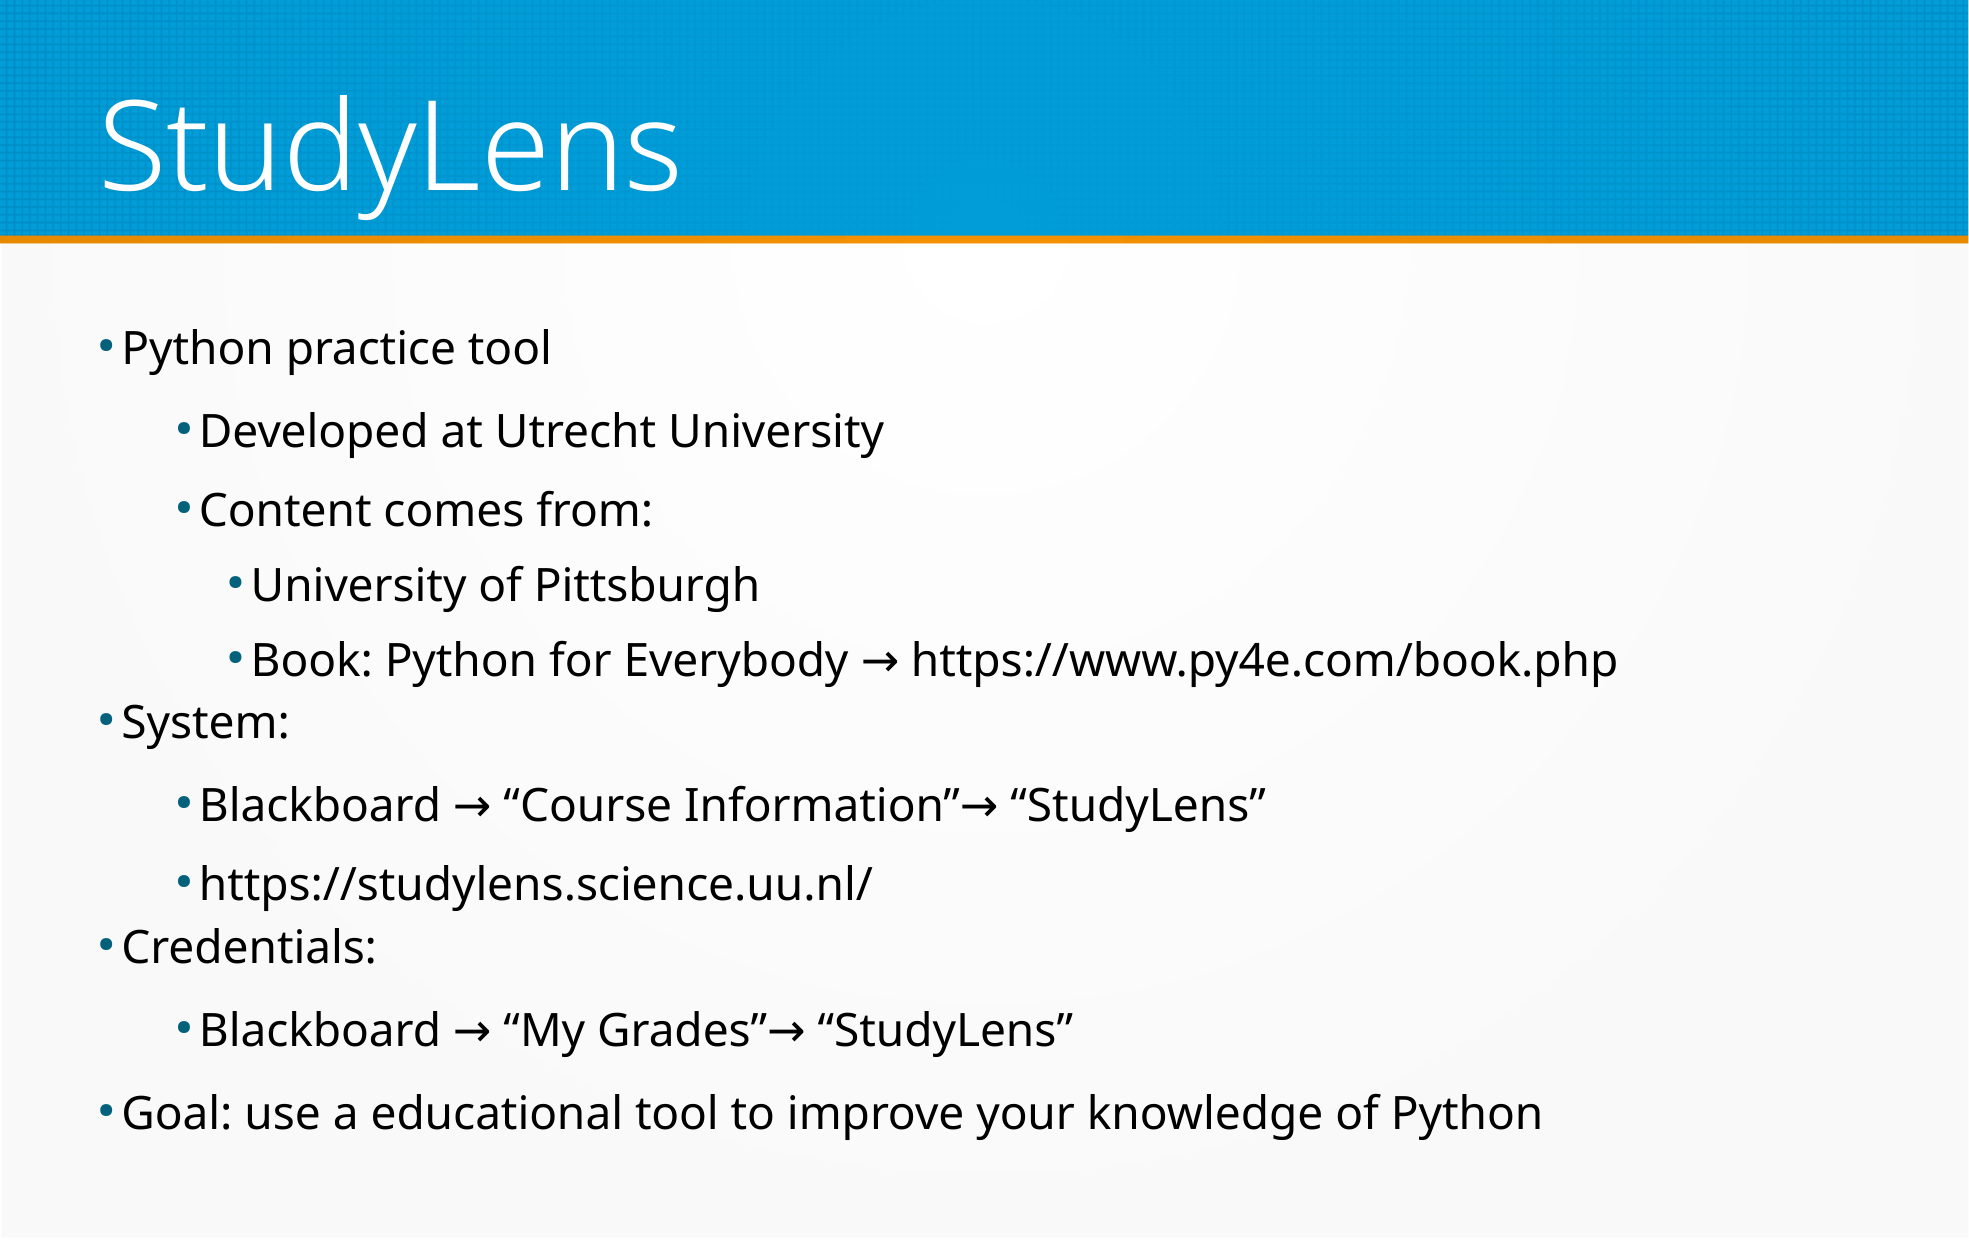

# StudyLens
 Python practice tool
 Developed at Utrecht University
 Content comes from:
 University of Pittsburgh
 Book: Python for Everybody → https://www.py4e.com/book.php
 System:
 Blackboard → “Course Information”→ “StudyLens”
 https://studylens.science.uu.nl/
 Credentials:
 Blackboard → “My Grades”→ “StudyLens”
 Goal: use a educational tool to improve your knowledge of Python